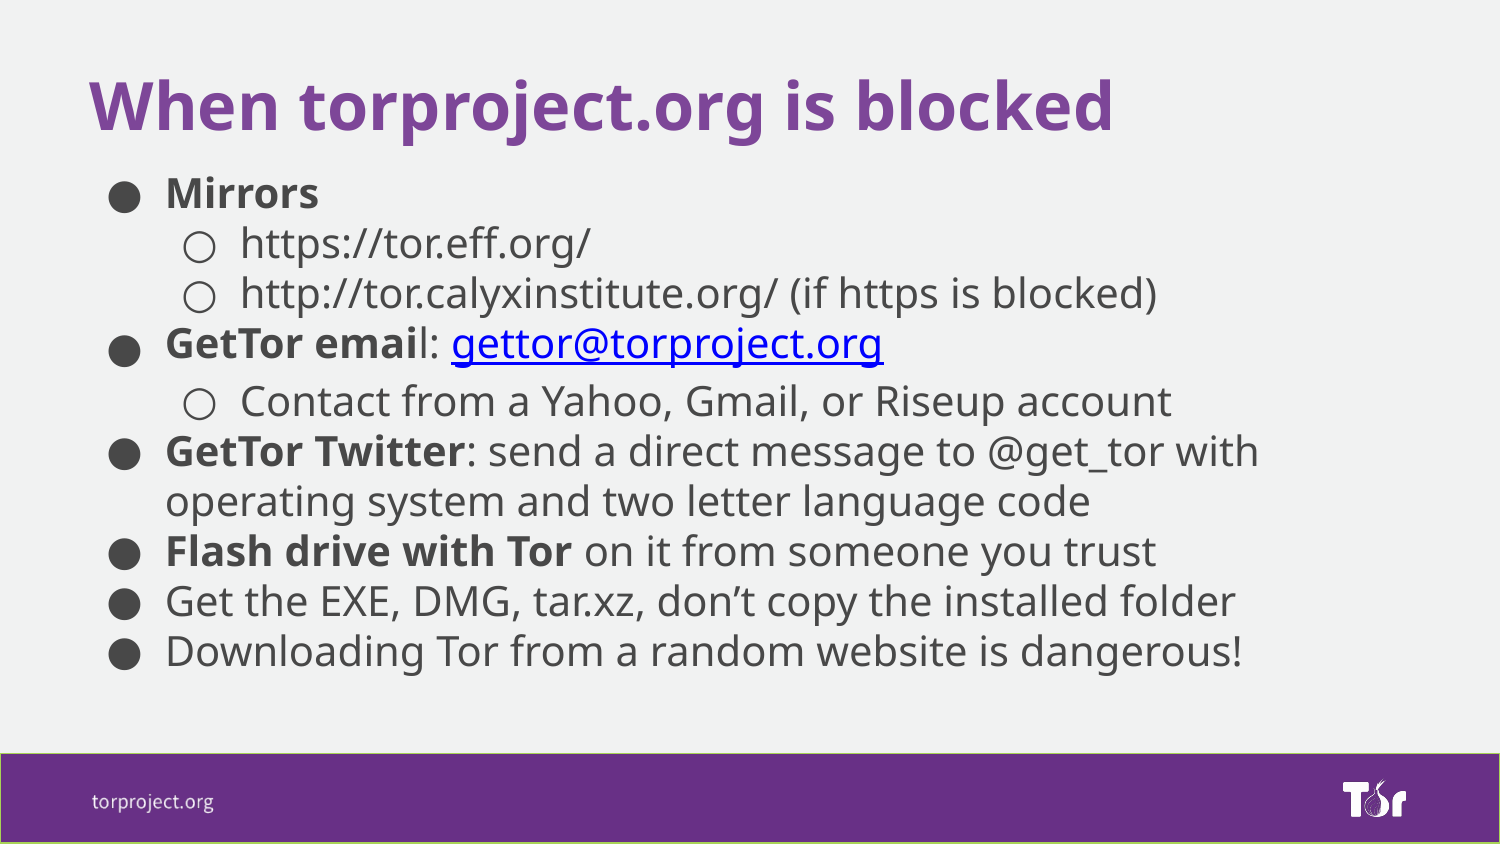

When torproject.org is blocked
Mirrors
https://tor.eff.org/
http://tor.calyxinstitute.org/ (if https is blocked)
GetTor email: gettor@torproject.org
Contact from a Yahoo, Gmail, or Riseup account
GetTor Twitter: send a direct message to @get_tor with operating system and two letter language code
Flash drive with Tor on it from someone you trust
Get the EXE, DMG, tar.xz, don’t copy the installed folder
Downloading Tor from a random website is dangerous!